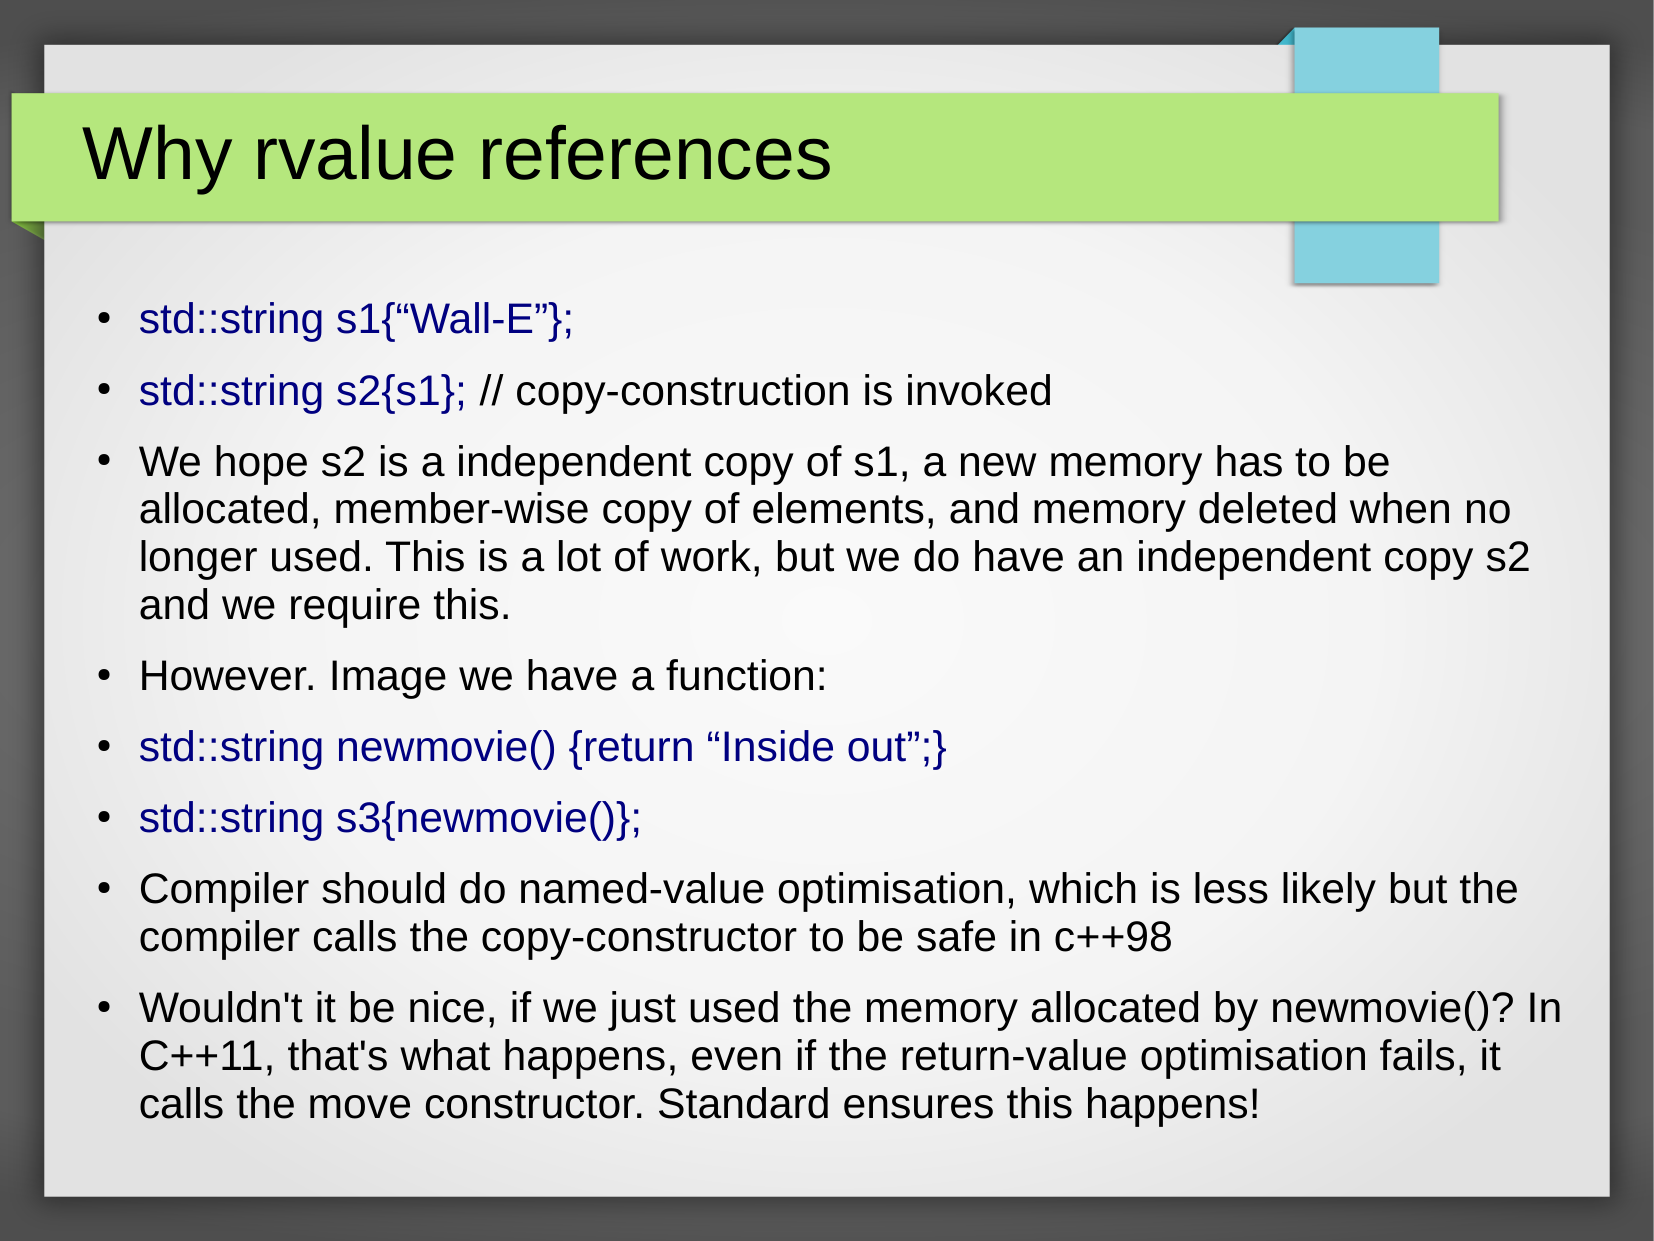

# Why rvalue references
std::string s1{“Wall-E”};
std::string s2{s1}; // copy-construction is invoked
We hope s2 is a independent copy of s1, a new memory has to be allocated, member-wise copy of elements, and memory deleted when no longer used. This is a lot of work, but we do have an independent copy s2 and we require this.
However. Image we have a function:
std::string newmovie() {return “Inside out”;}
std::string s3{newmovie()};
Compiler should do named-value optimisation, which is less likely but the compiler calls the copy-constructor to be safe in c++98
Wouldn't it be nice, if we just used the memory allocated by newmovie()? In C++11, that's what happens, even if the return-value optimisation fails, it calls the move constructor. Standard ensures this happens!